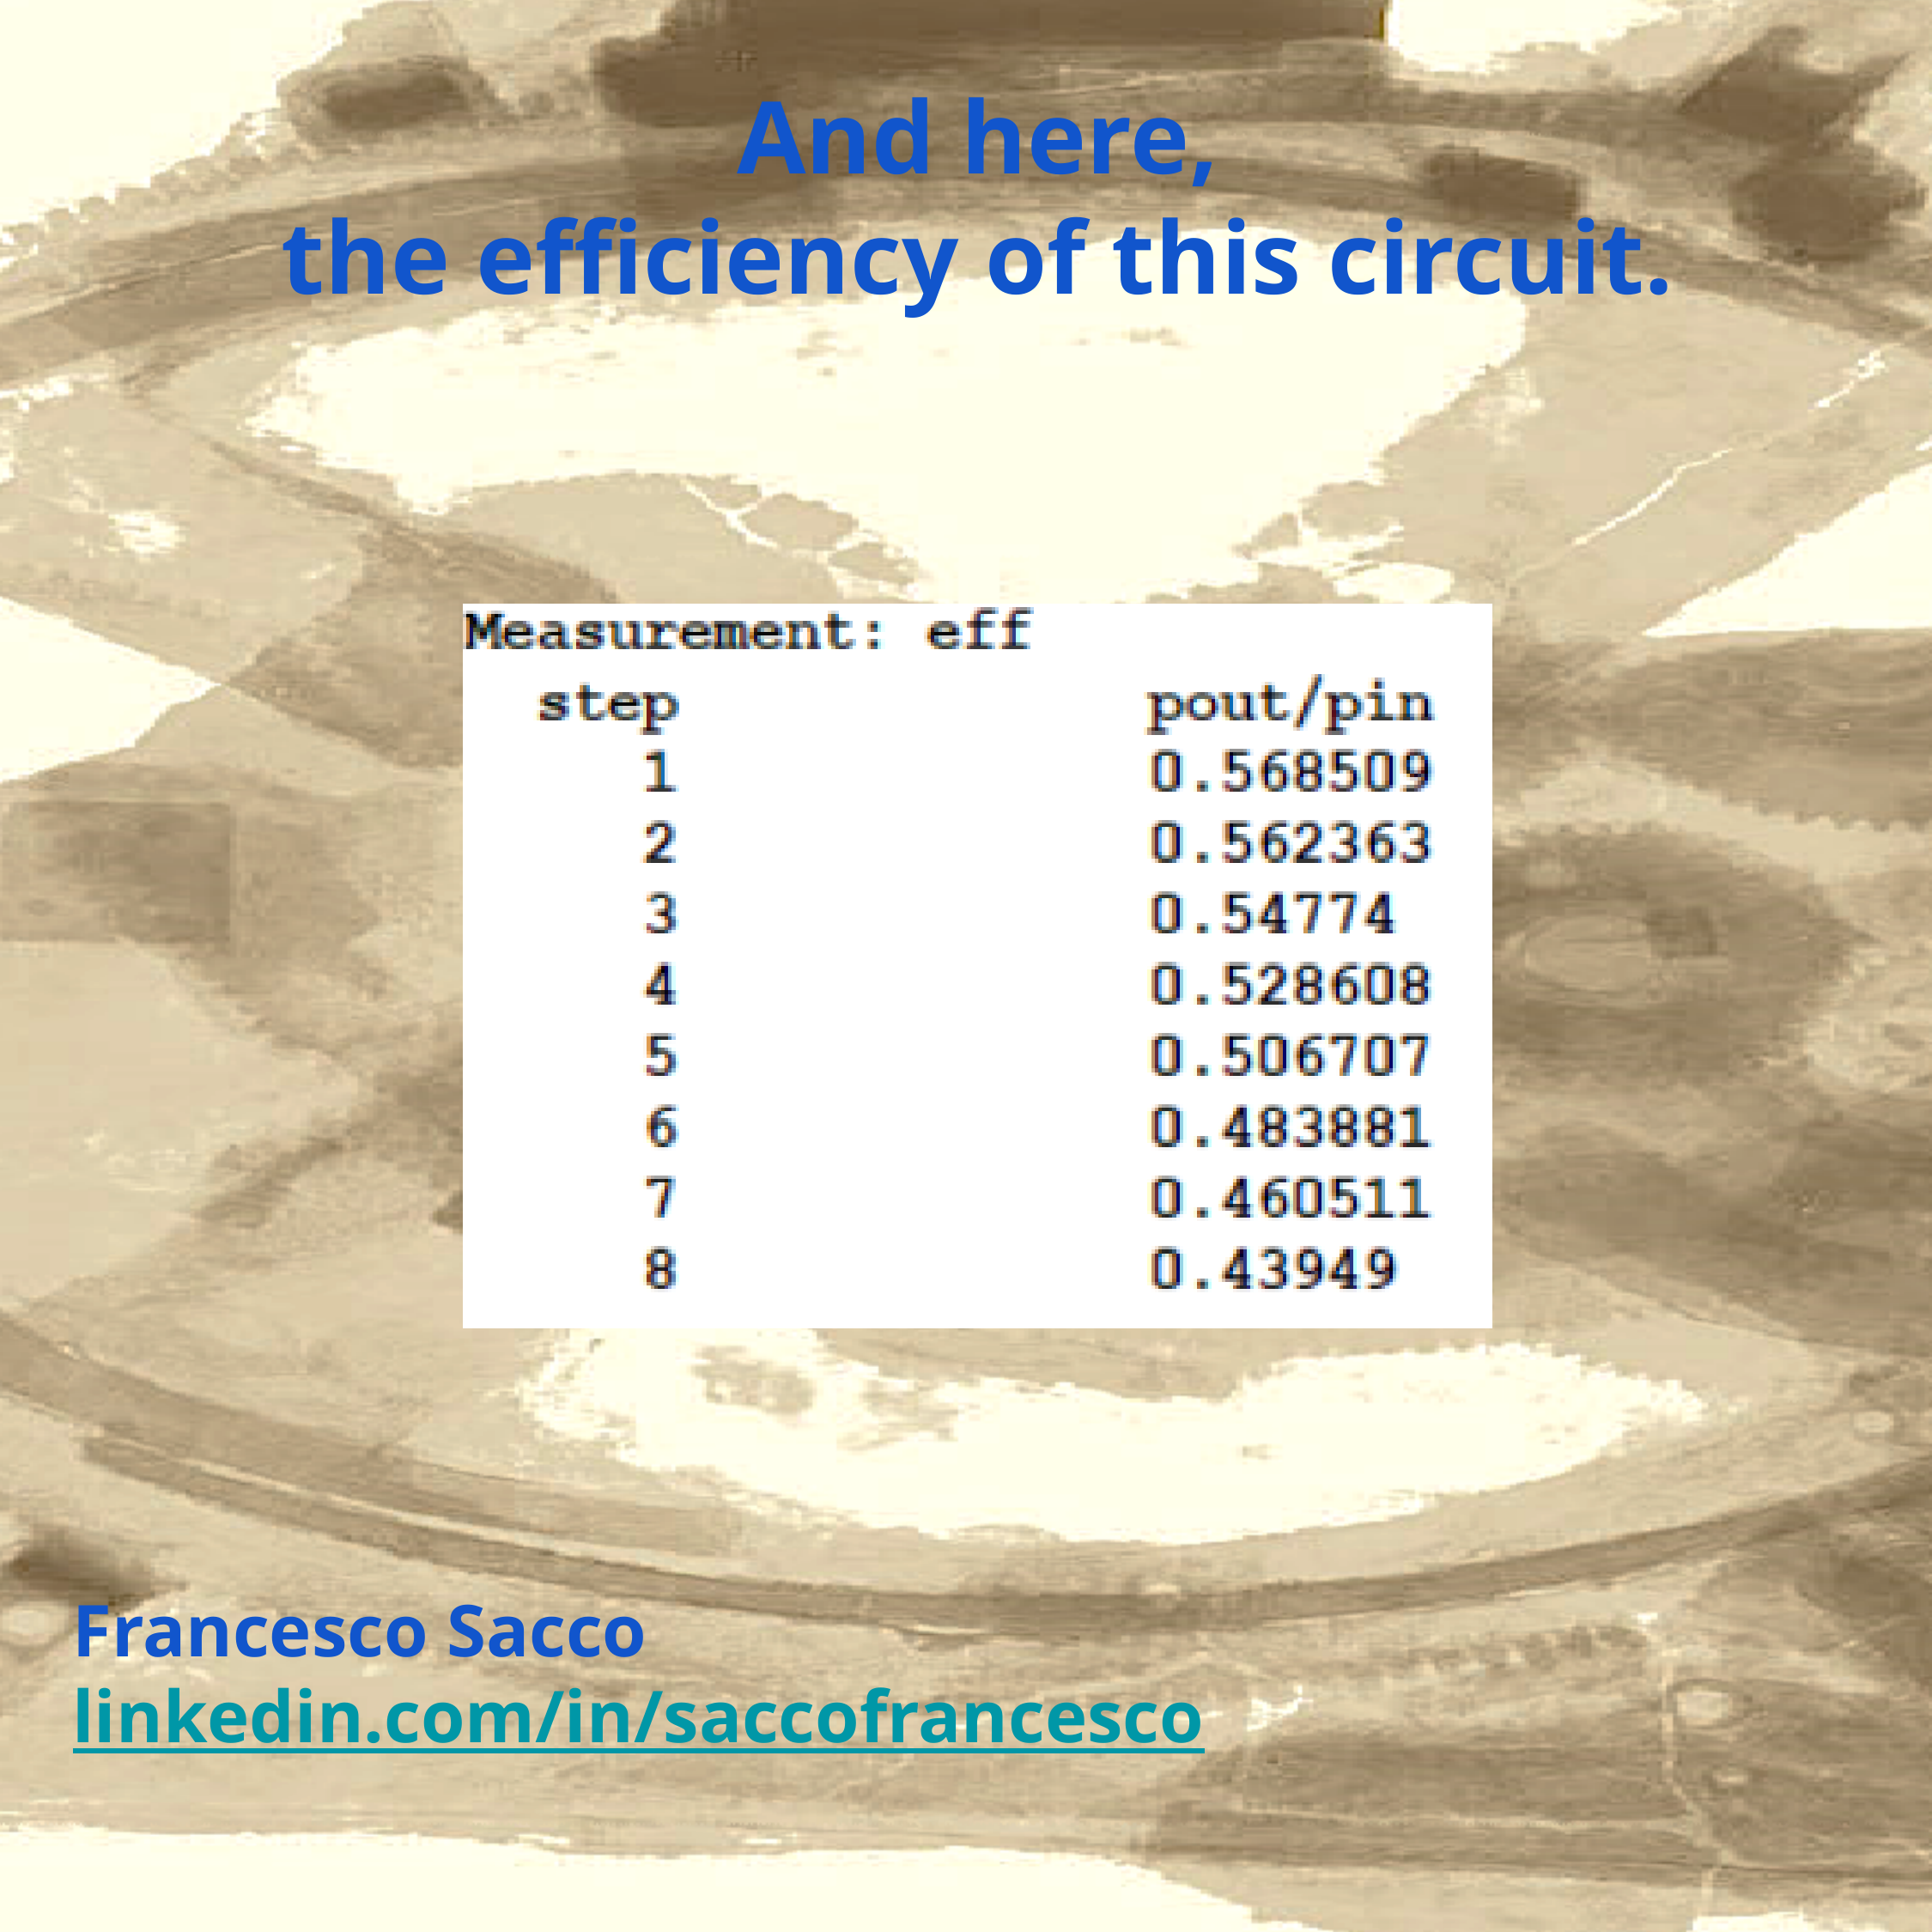

And here,
the efficiency of this circuit.
Francesco Sacco
linkedin.com/in/saccofrancesco